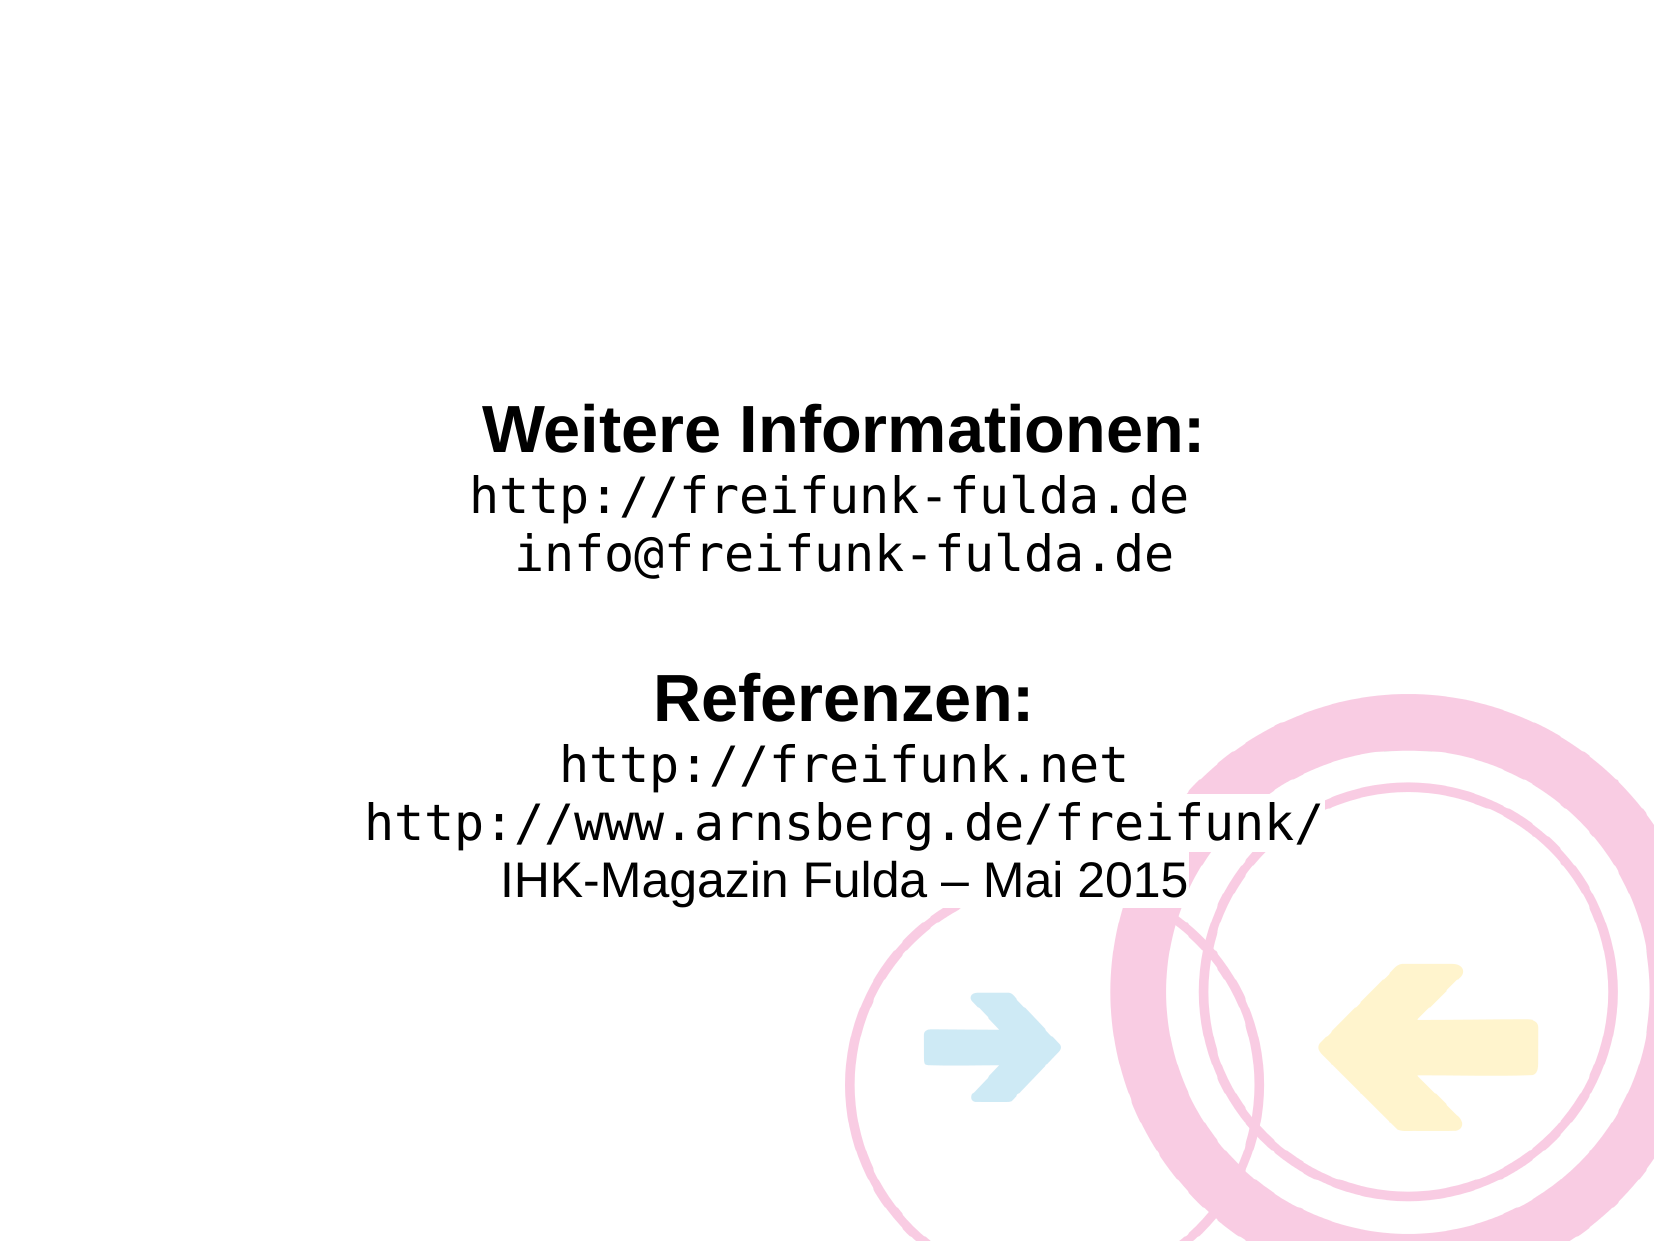

# Weitere Informationen: http://freifunk-fulda.de
info@freifunk-fulda.de
Referenzen:
http://freifunk.net
http://www.arnsberg.de/freifunk/
IHK-Magazin Fulda – Mai 2015